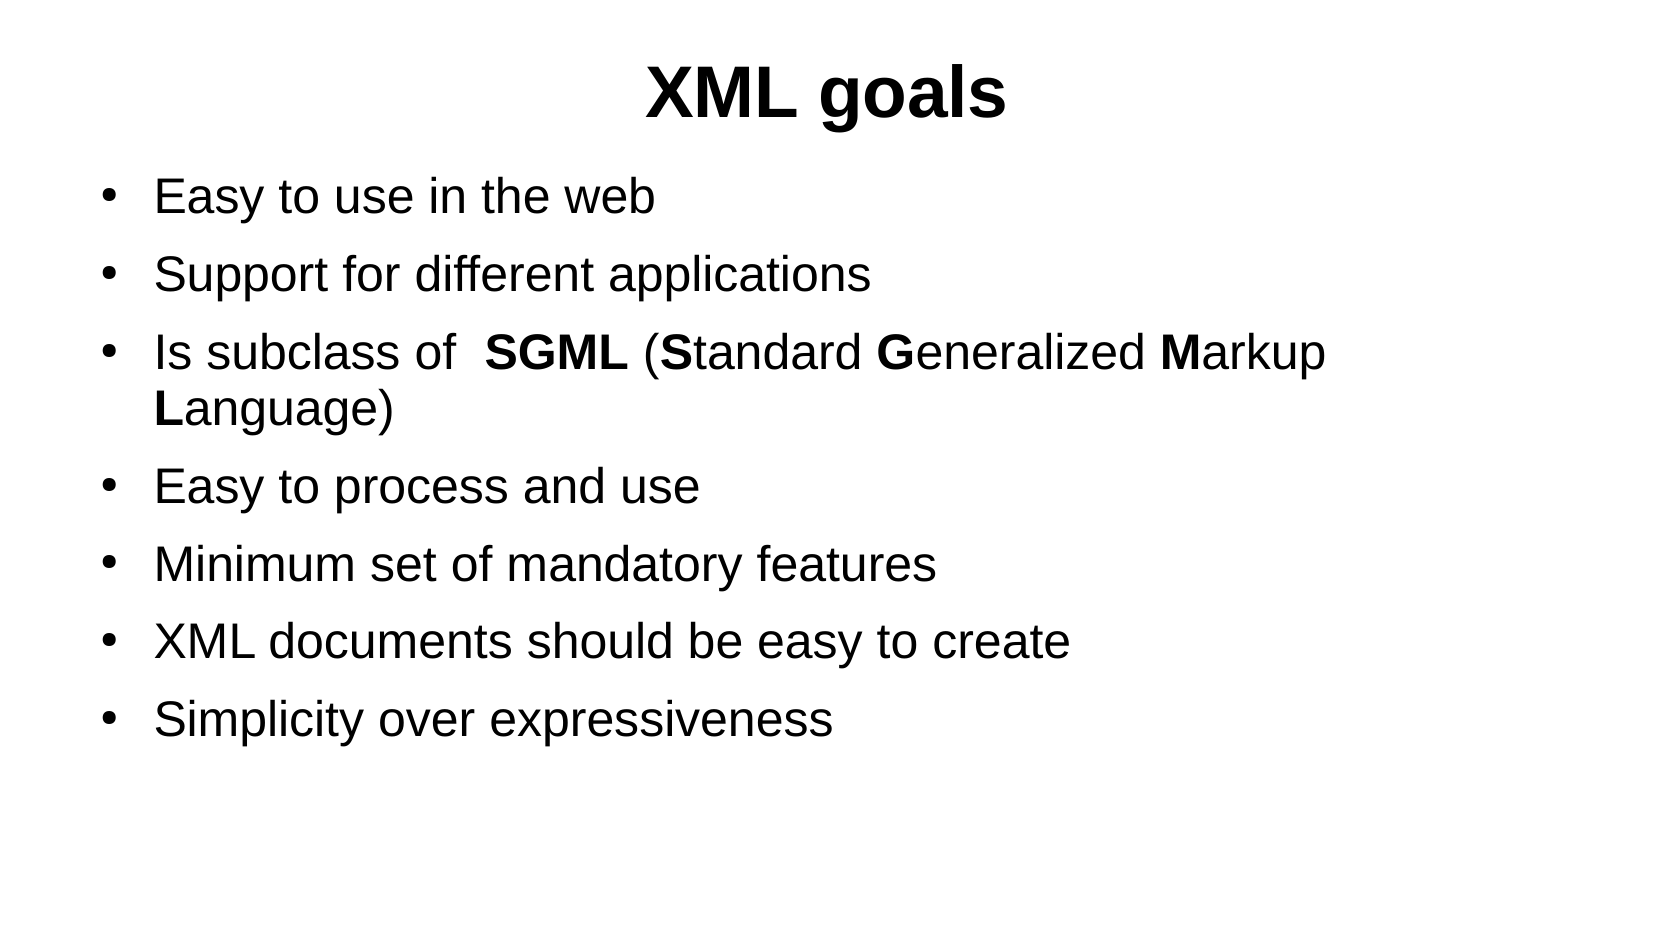

# XML goals
Easy to use in the web
Support for different applications
Is subclass of SGML (Standard Generalized Markup Language)
Easy to process and use
Minimum set of mandatory features
XML documents should be easy to create
Simplicity over expressiveness